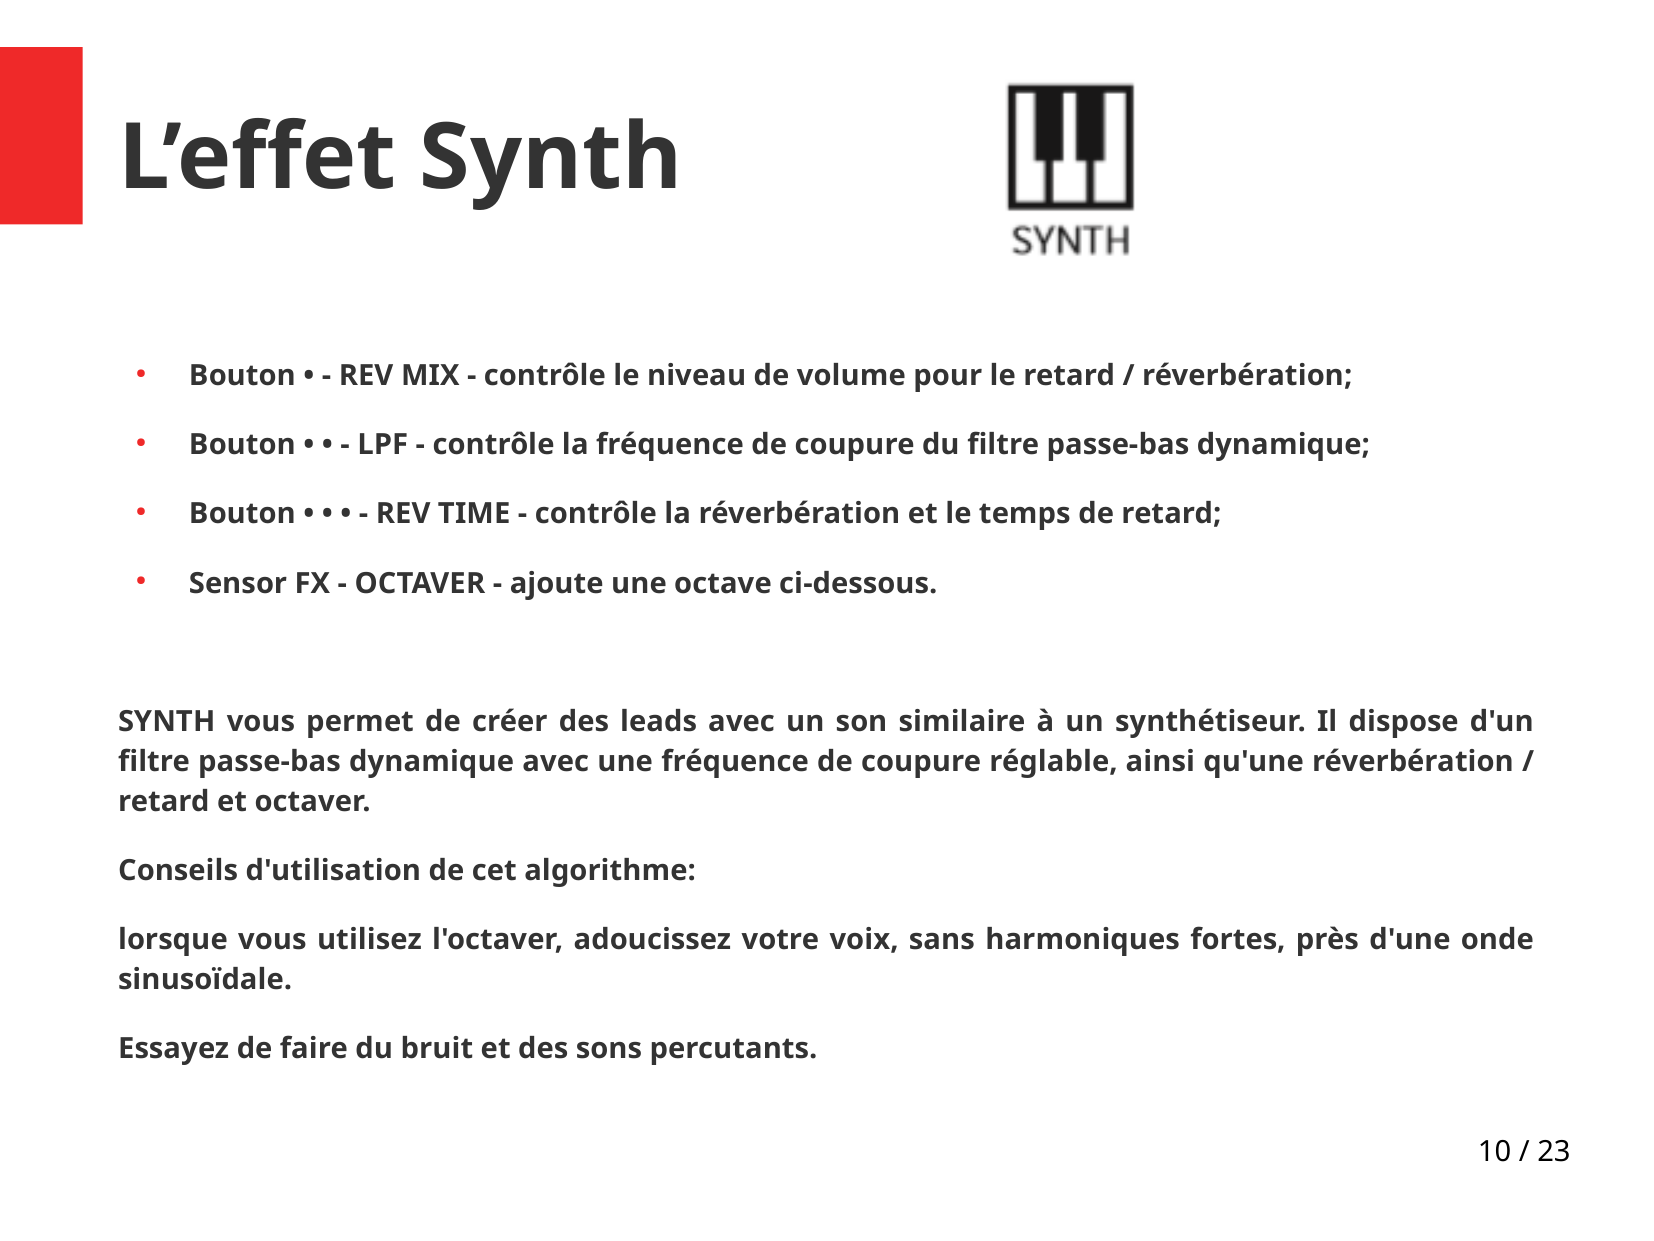

# L’effet Synth
Bouton • - REV MIX - contrôle le niveau de volume pour le retard / réverbération;
Bouton • • - LPF - contrôle la fréquence de coupure du filtre passe-bas dynamique;
Bouton • • • - REV TIME - contrôle la réverbération et le temps de retard;
Sensor FX - OCTAVER - ajoute une octave ci-dessous.
SYNTH vous permet de créer des leads avec un son similaire à un synthétiseur. Il dispose d'un filtre passe-bas dynamique avec une fréquence de coupure réglable, ainsi qu'une réverbération / retard et octaver.
Conseils d'utilisation de cet algorithme:
lorsque vous utilisez l'octaver, adoucissez votre voix, sans harmoniques fortes, près d'une onde sinusoïdale.
Essayez de faire du bruit et des sons percutants.
10